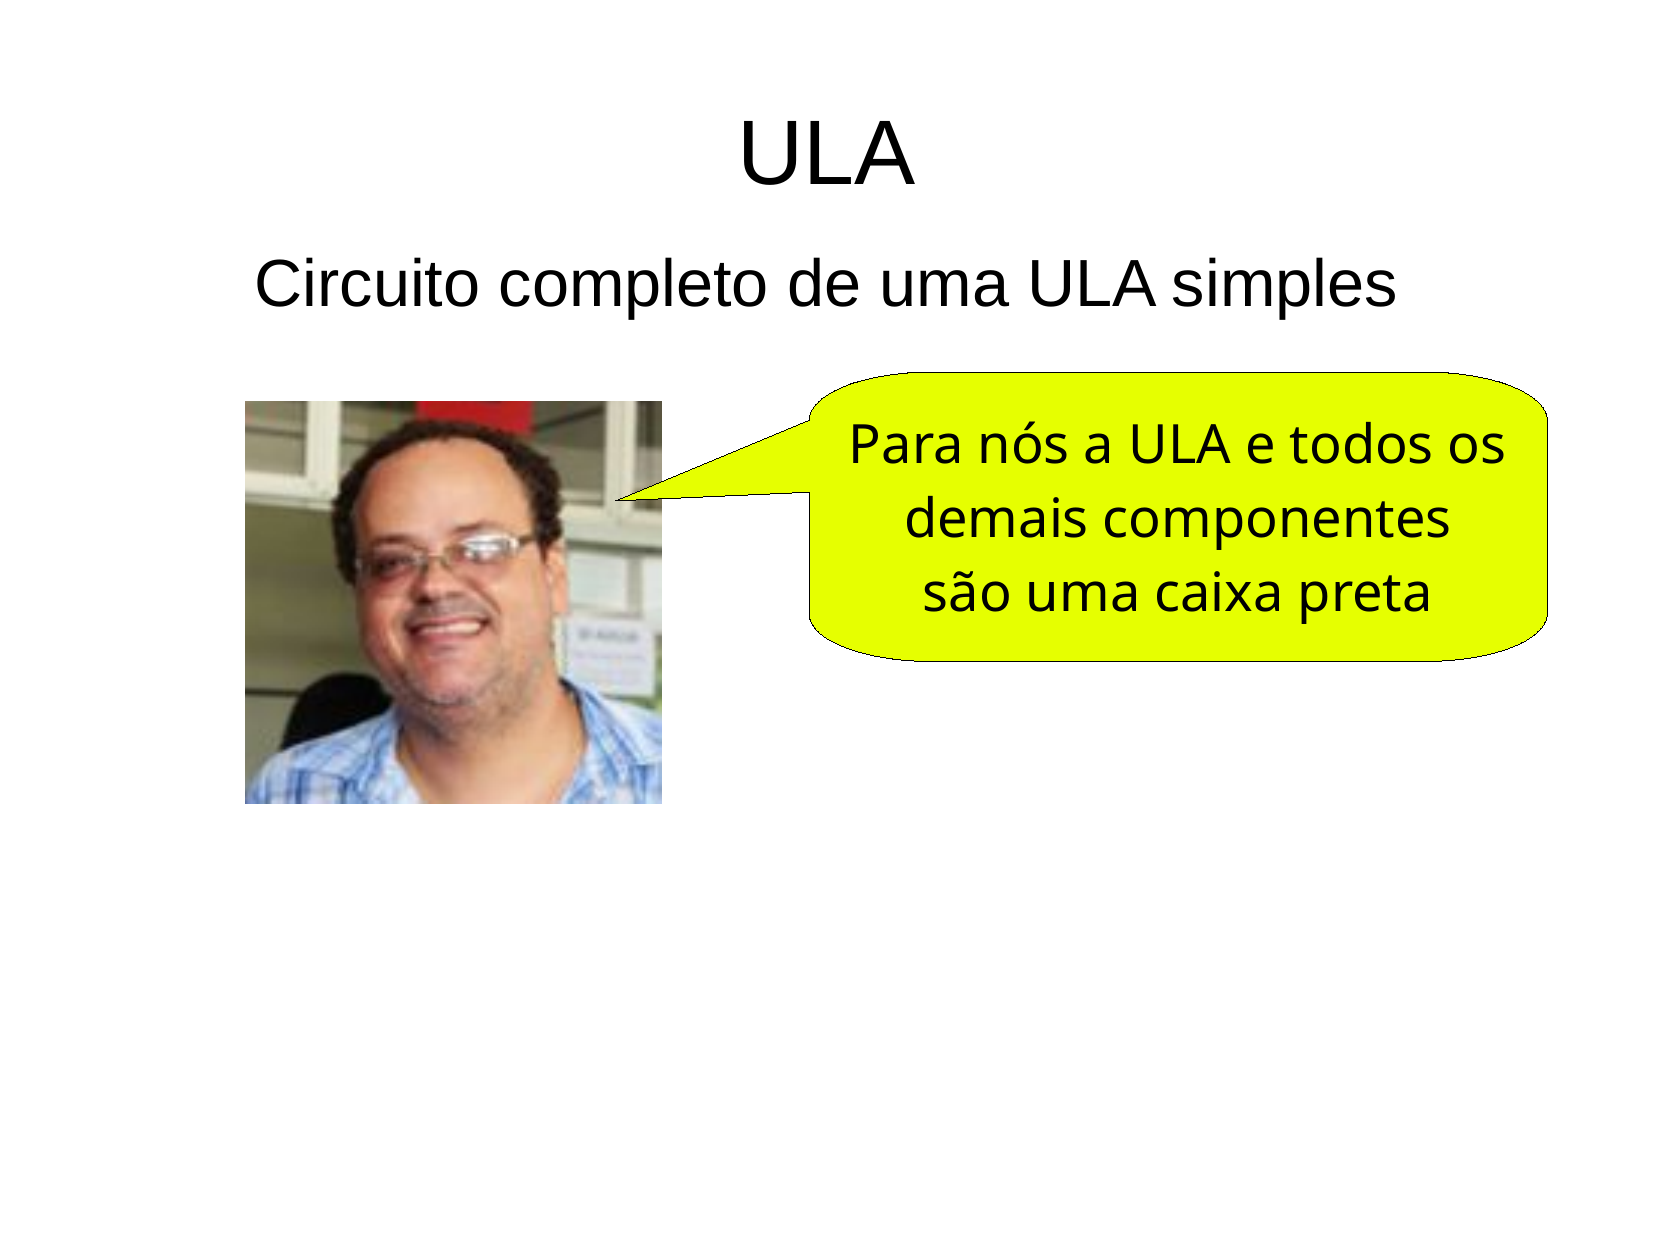

# ULA
Circuito completo de uma ULA simples
Para nós a ULA e todos os
demais componentes
são uma caixa preta